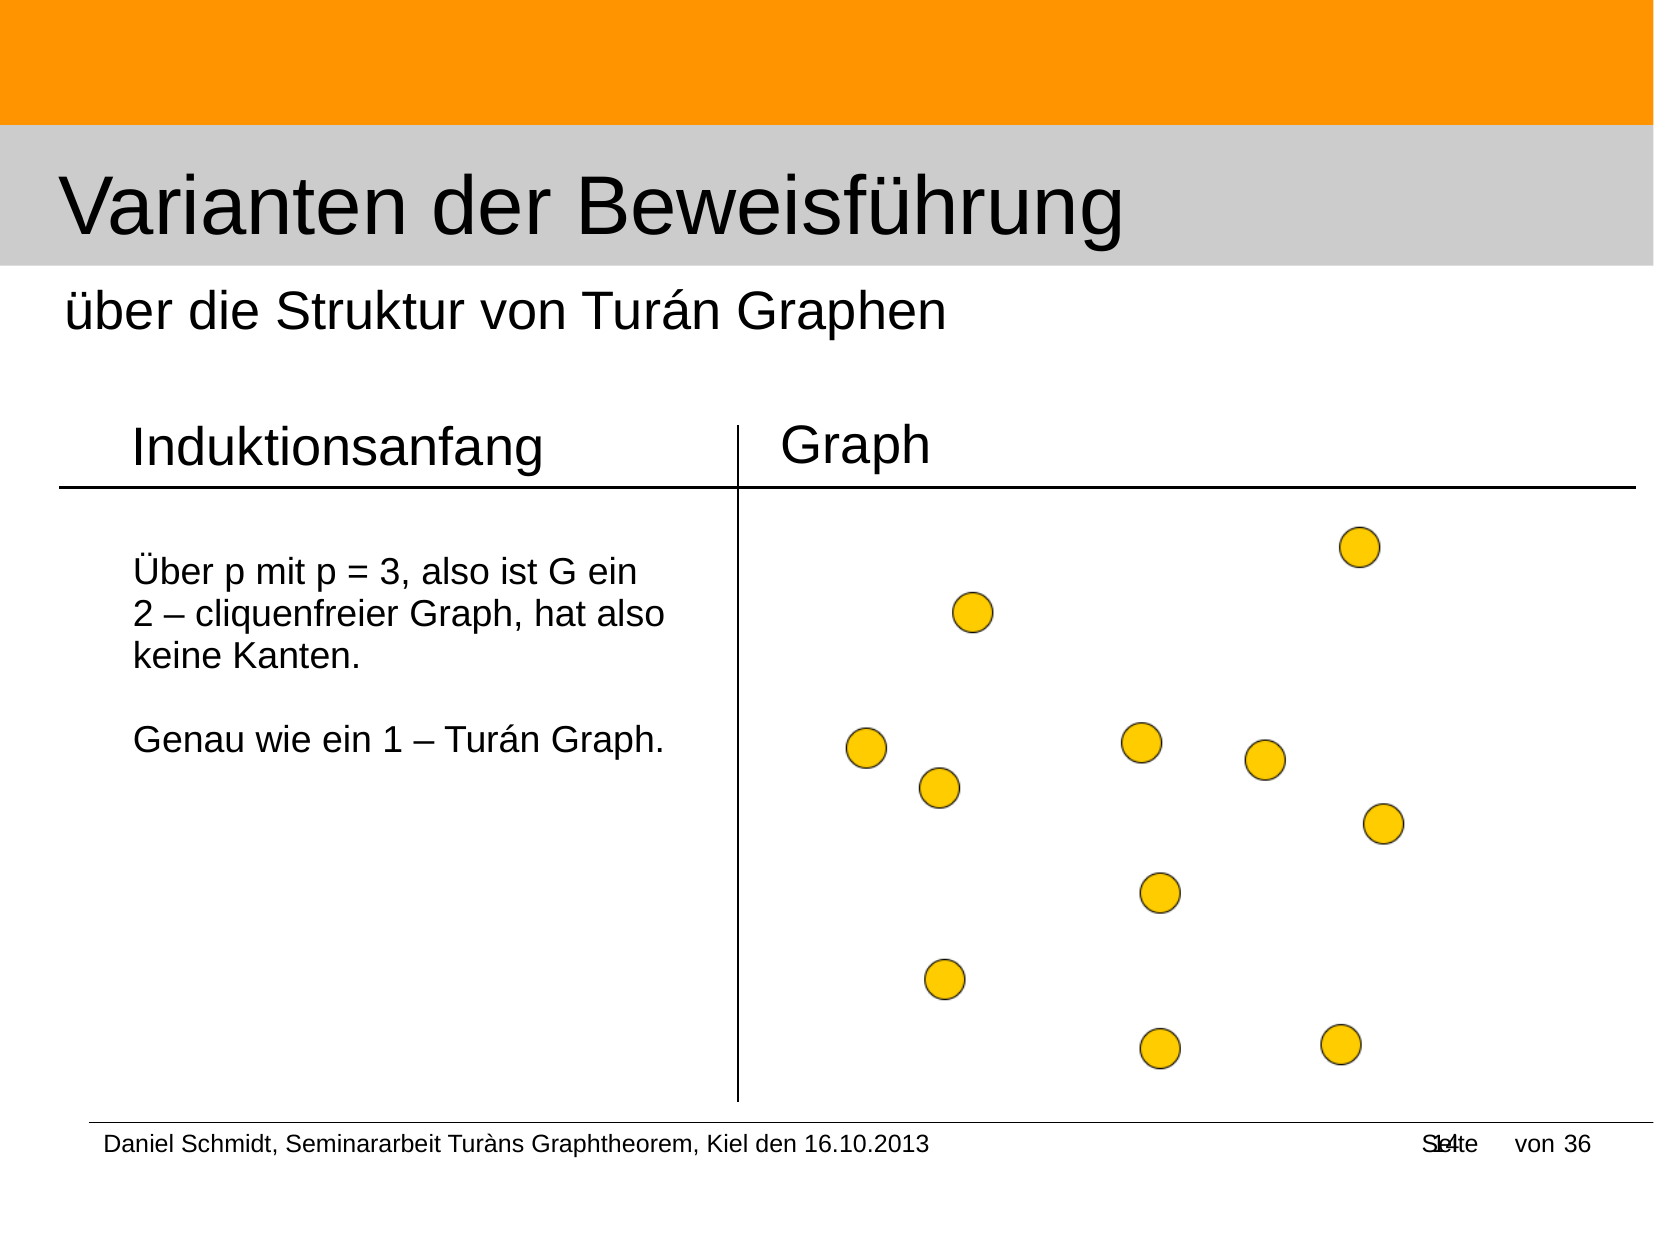

# Varianten der Beweisführung
über die Struktur von Turán Graphen
Graph
Induktionsanfang
Über p mit p = 3, also ist G ein 2 – cliquenfreier Graph, hat also keine Kanten.
Genau wie ein 1 – Turán Graph.
36
von
Daniel Schmidt, Seminararbeit Turàns Graphtheorem, Kiel den 16.10.2013
Seite